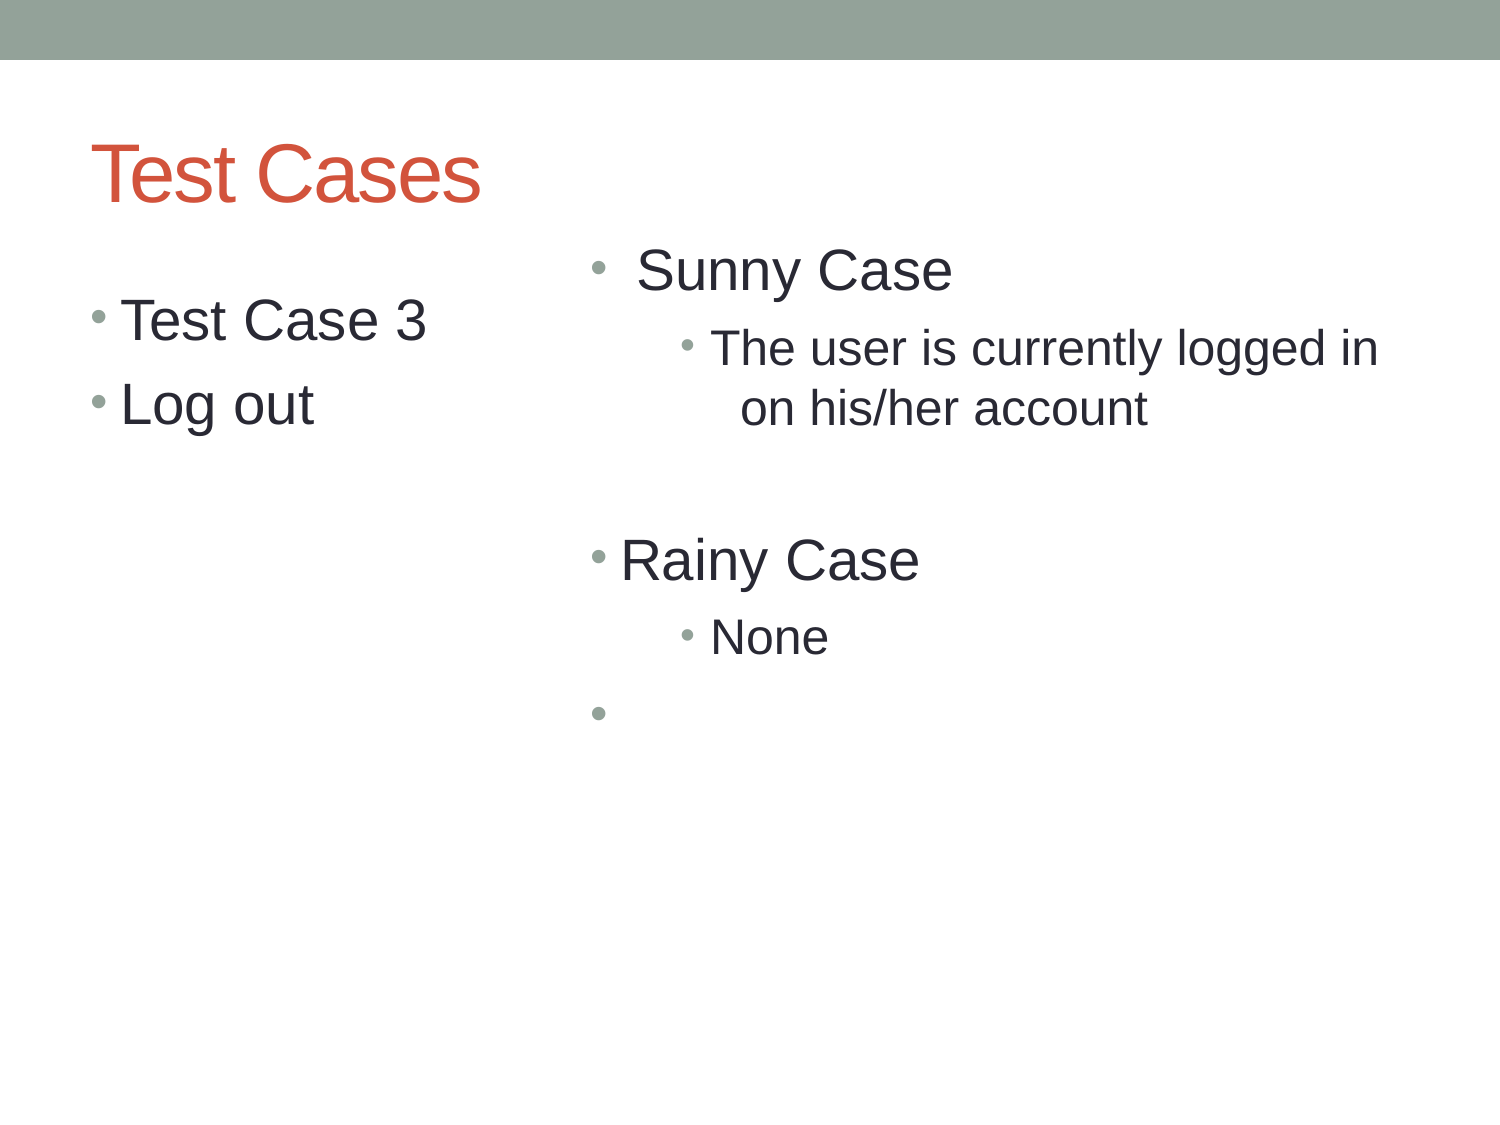

# Test Cases
 Sunny Case
The user is currently logged in on his/her account
Rainy Case
None
Test Case 3
Log out